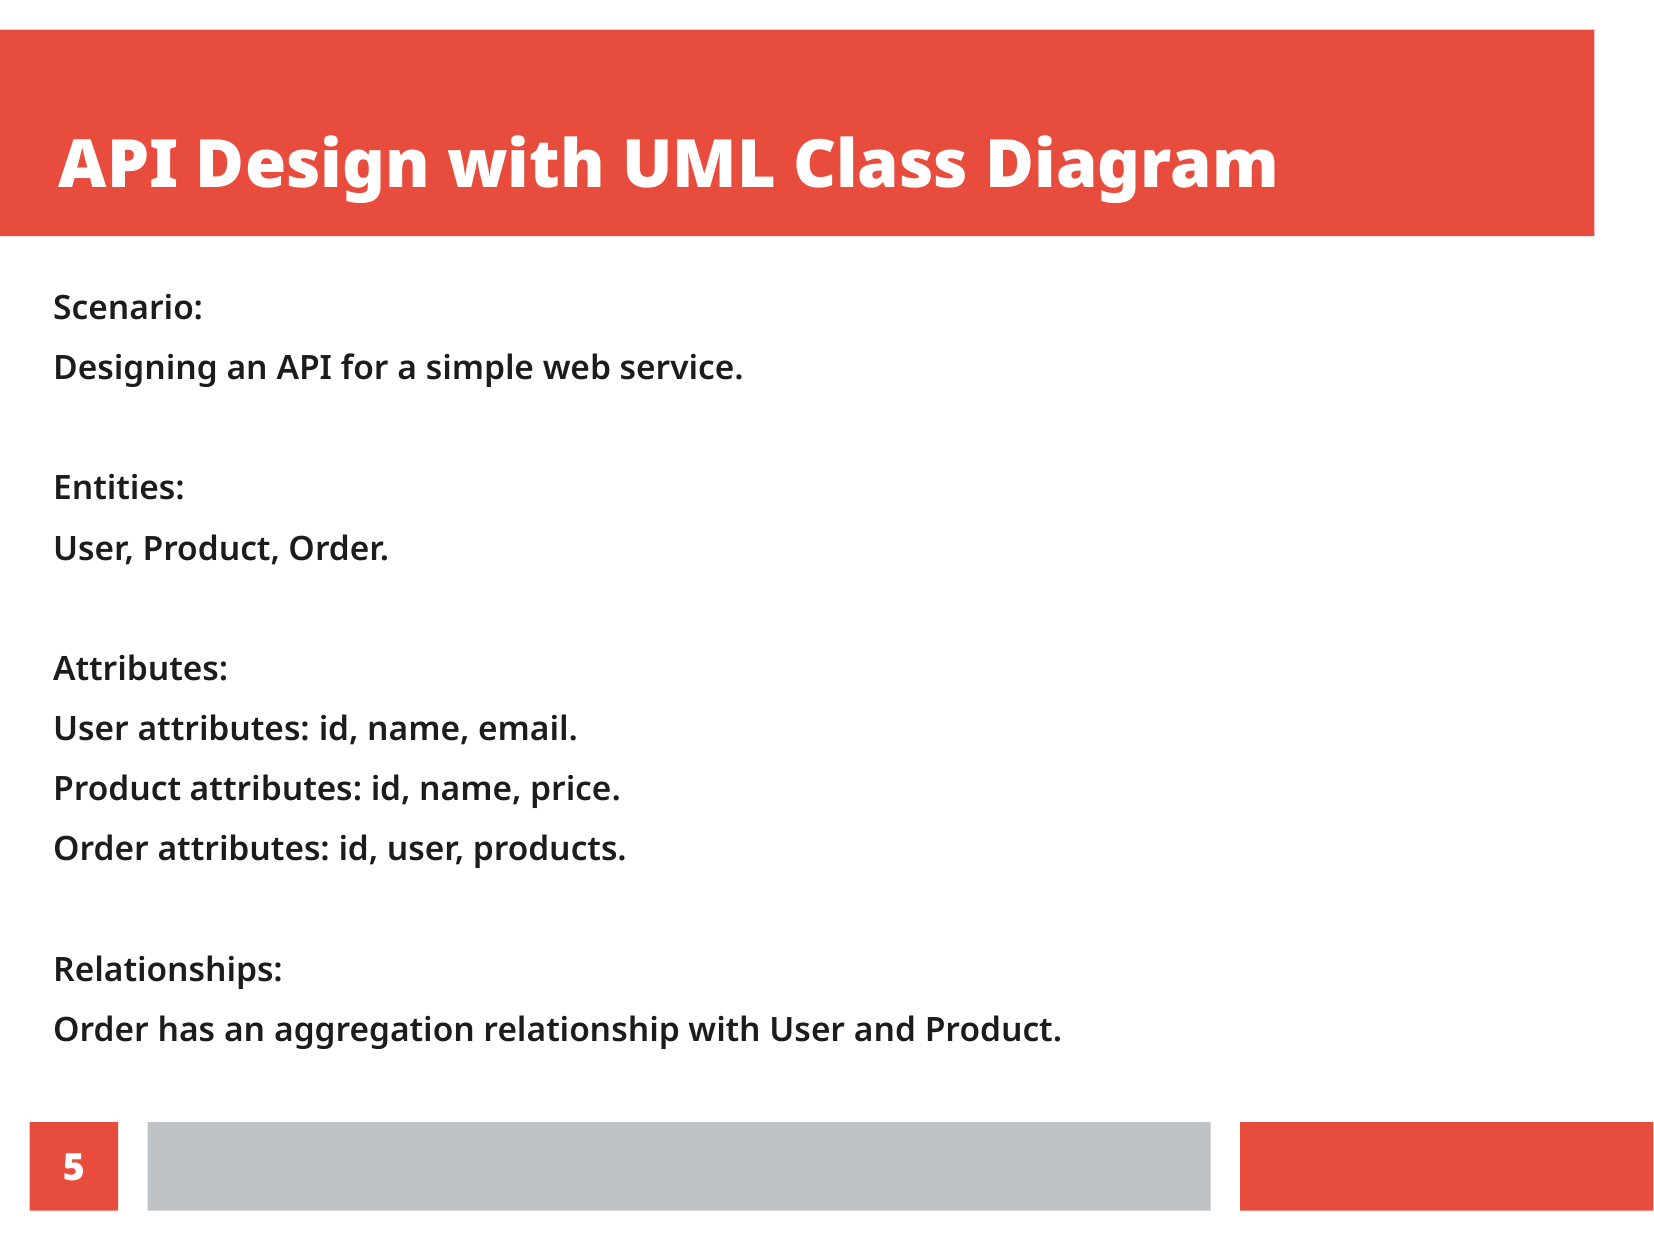

# API Design with UML Class Diagram
Scenario:
Designing an API for a simple web service.
Entities:
User, Product, Order.
Attributes:
User attributes: id, name, email.
Product attributes: id, name, price.
Order attributes: id, user, products.
Relationships:
Order has an aggregation relationship with User and Product.
5